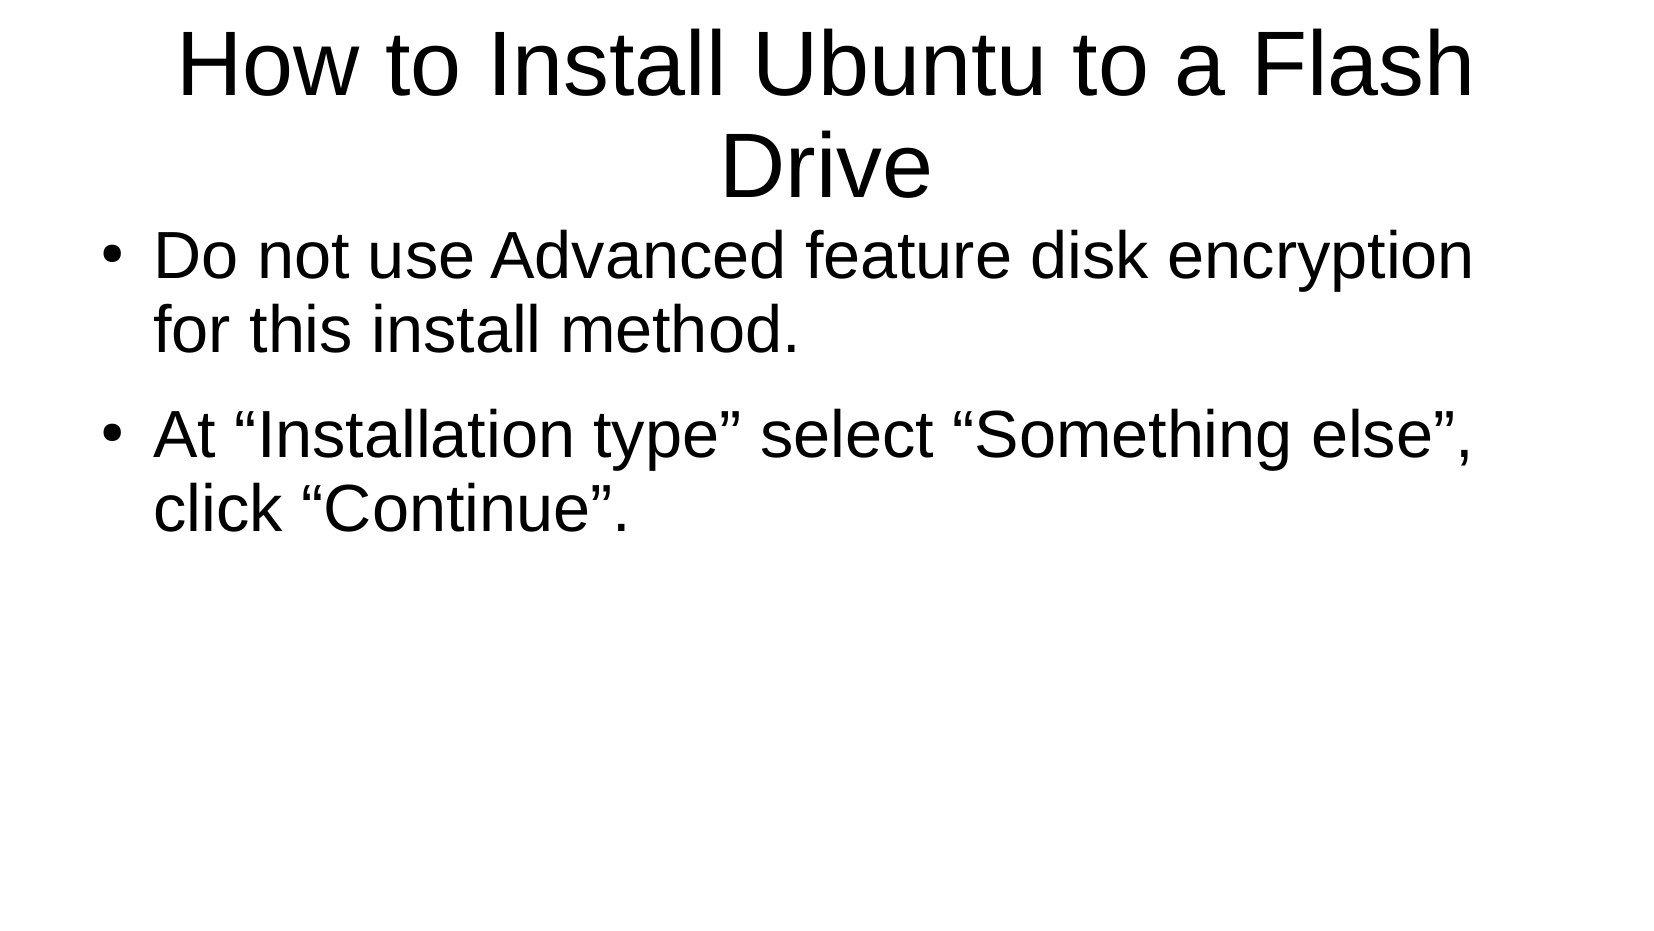

# How to Install Ubuntu to a Flash Drive
Do not use Advanced feature disk encryption for this install method.
At “Installation type” select “Something else”, click “Continue”.